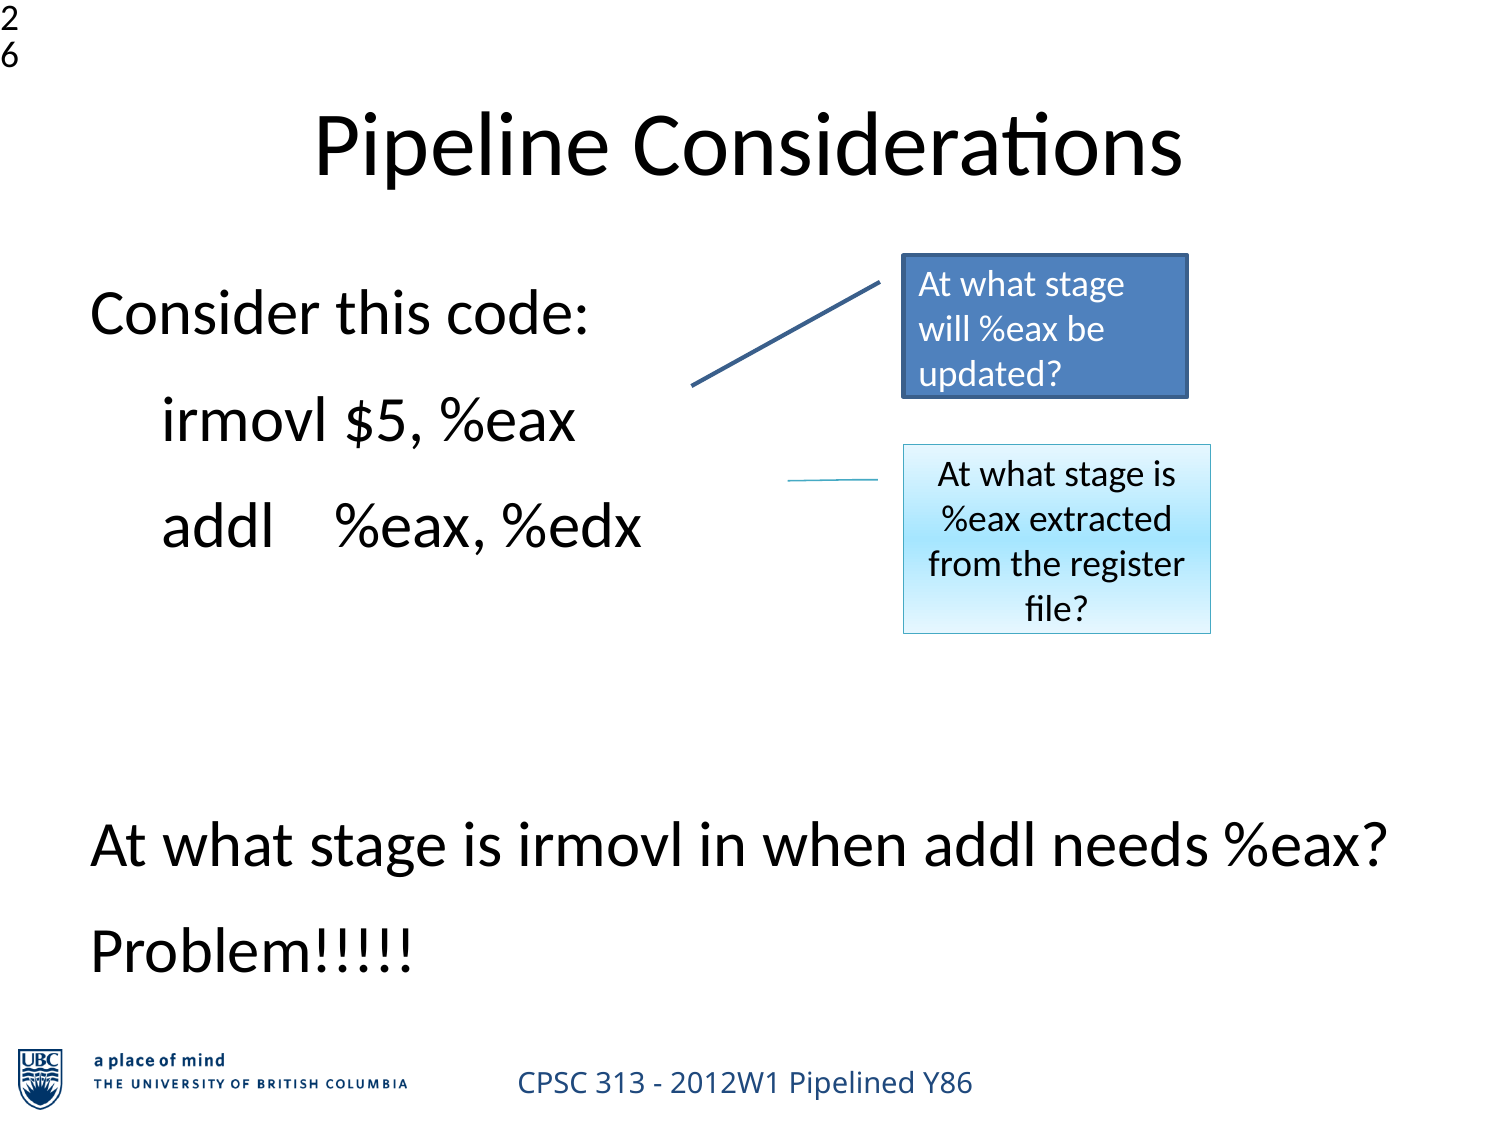

# Pipeline Considerations
At what stage will %eax be updated?
Consider this code:
	irmovl $5, %eax
	addl %eax, %edx
At what stage is irmovl in when addl needs %eax?
Problem!!!!!
At what stage is %eax extracted from the register file?